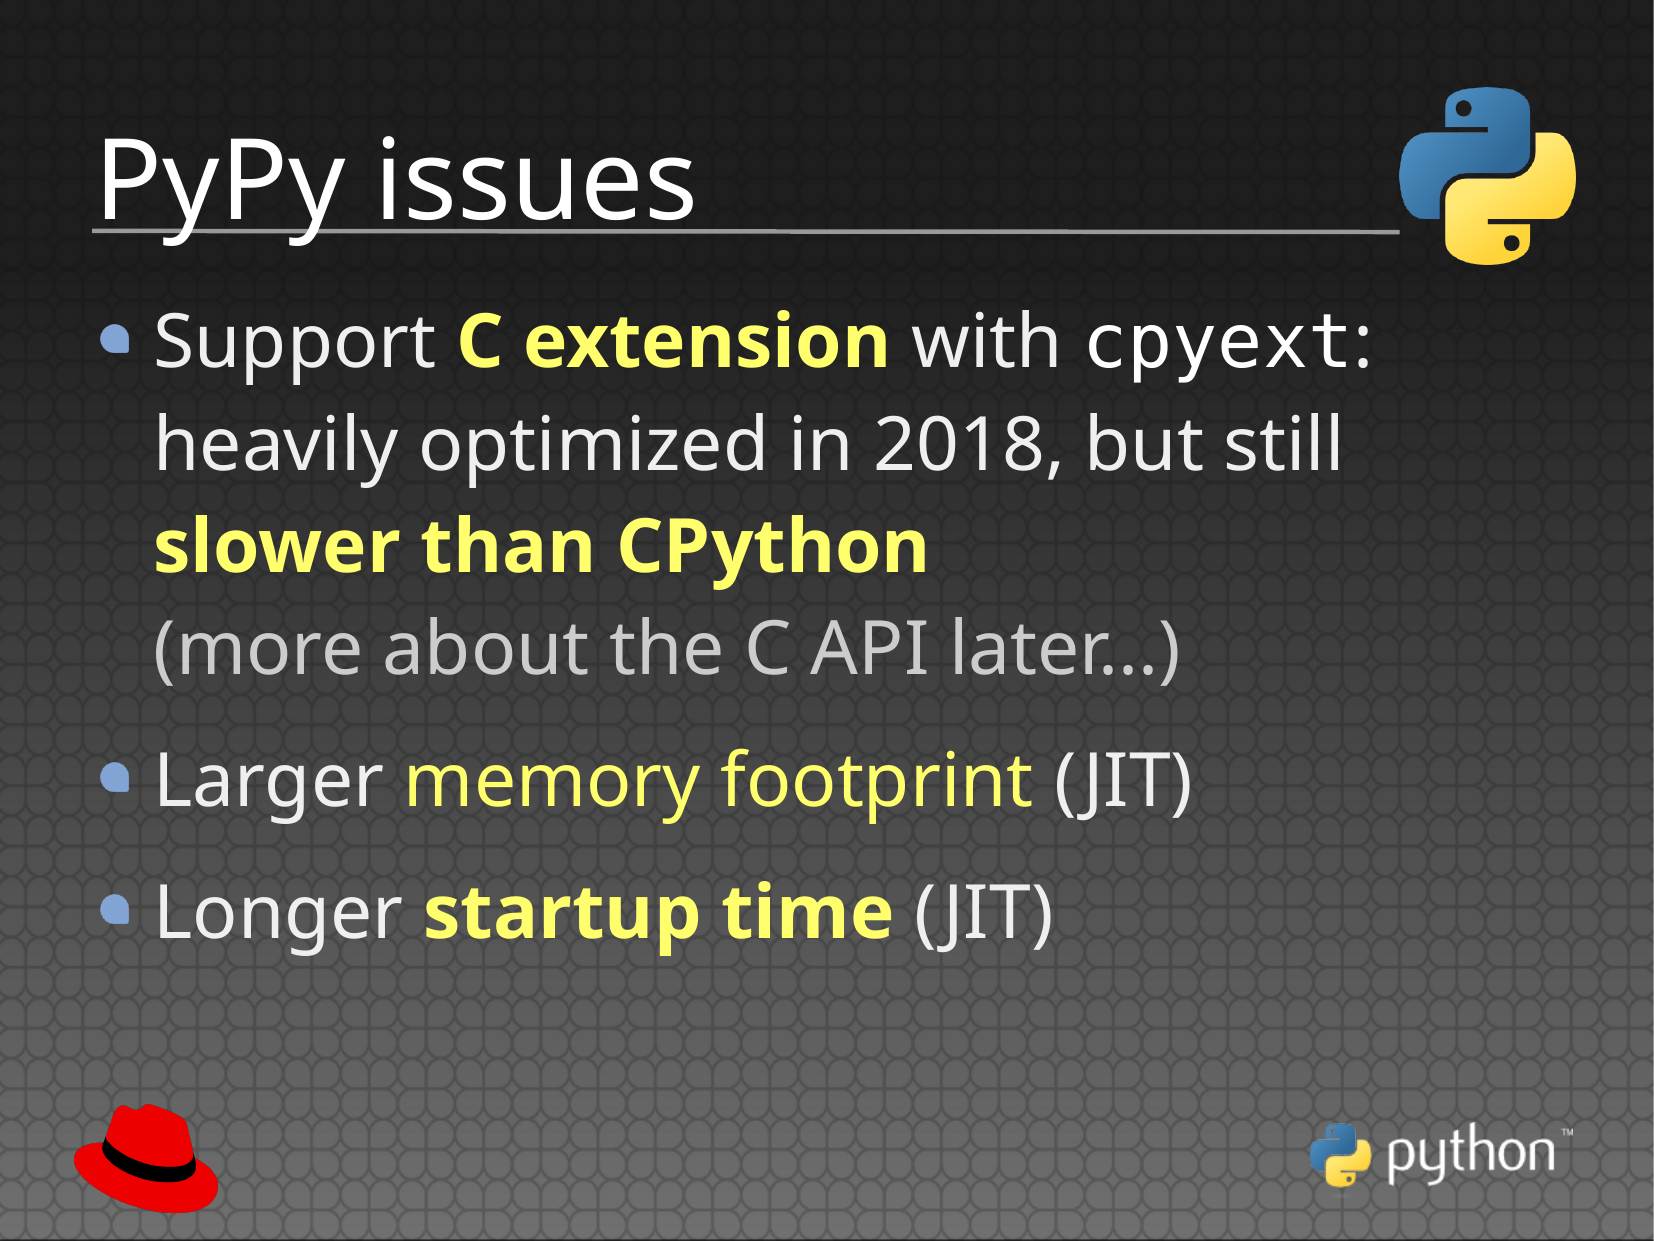

PyPy issues
# Support C extension with cpyext: heavily optimized in 2018, but still slower than CPython (more about the C API later...)
Larger memory footprint (JIT)
Longer startup time (JIT)